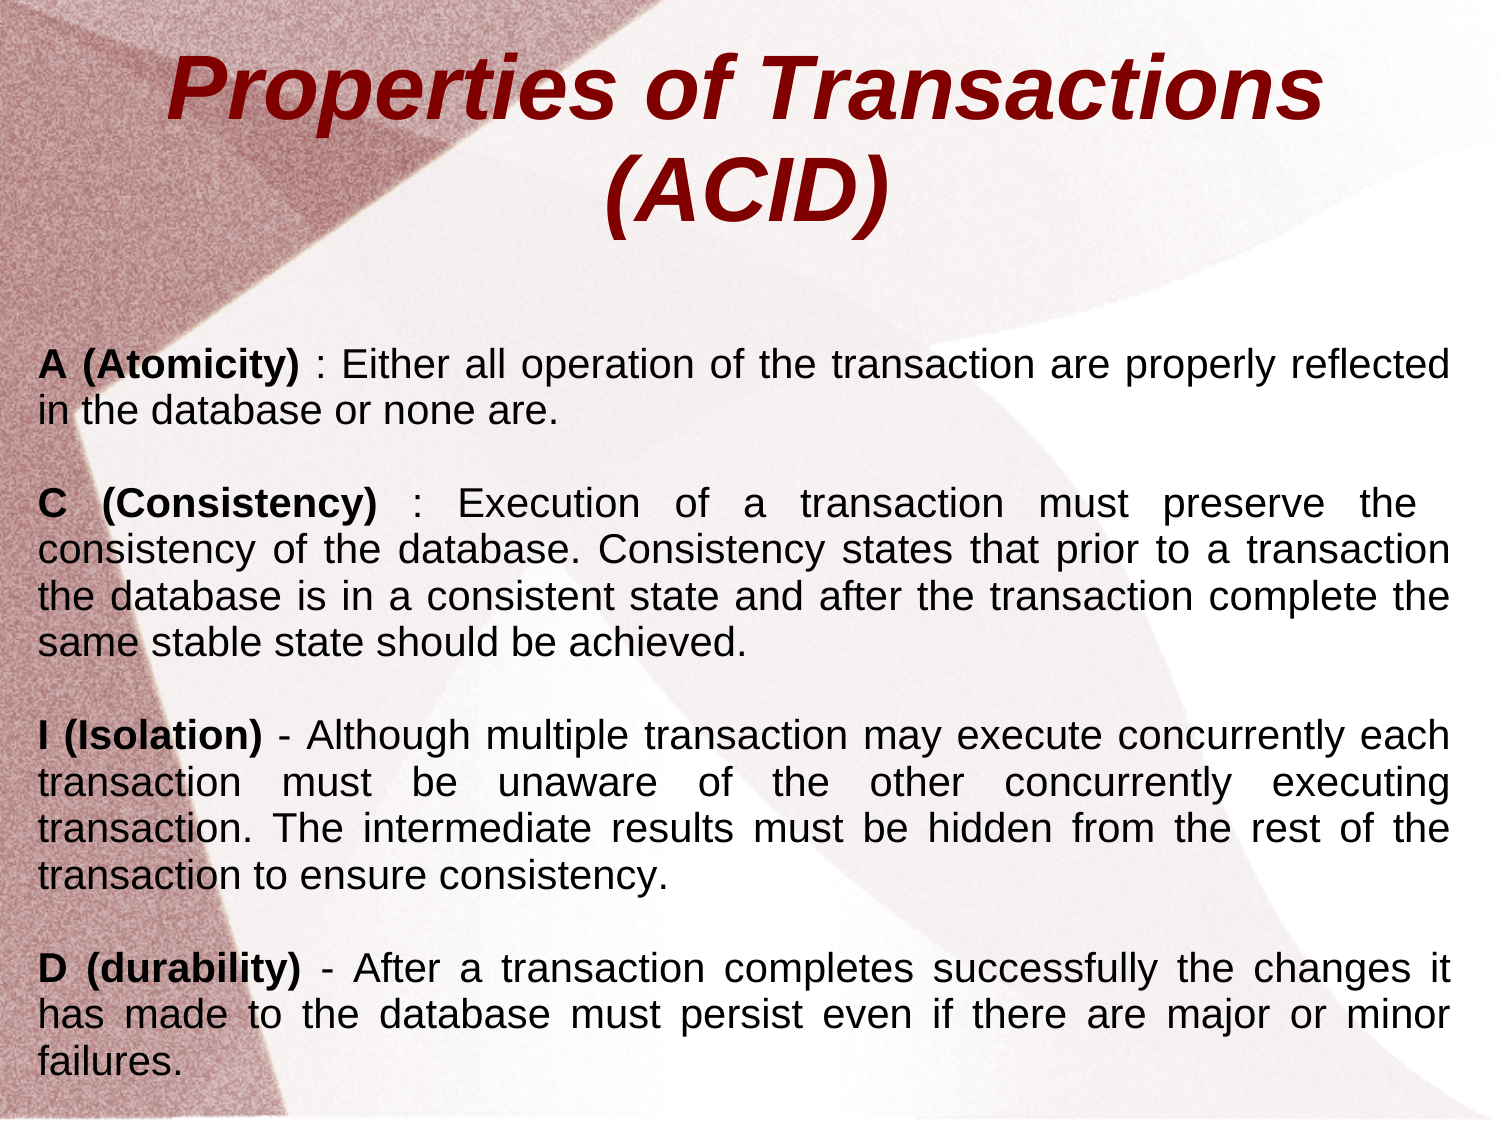

# Properties of Transactions (ACID)
A (Atomicity) : Either all operation of the transaction are properly reflected in the database or none are.
C (Consistency) : Execution of a transaction must preserve the consistency of the database. Consistency states that prior to a transaction the database is in a consistent state and after the transaction complete the same stable state should be achieved.
I (Isolation) - Although multiple transaction may execute concurrently each transaction must be unaware of the other concurrently executing transaction. The intermediate results must be hidden from the rest of the transaction to ensure consistency.
D (durability) - After a transaction completes successfully the changes it has made to the database must persist even if there are major or minor failures.